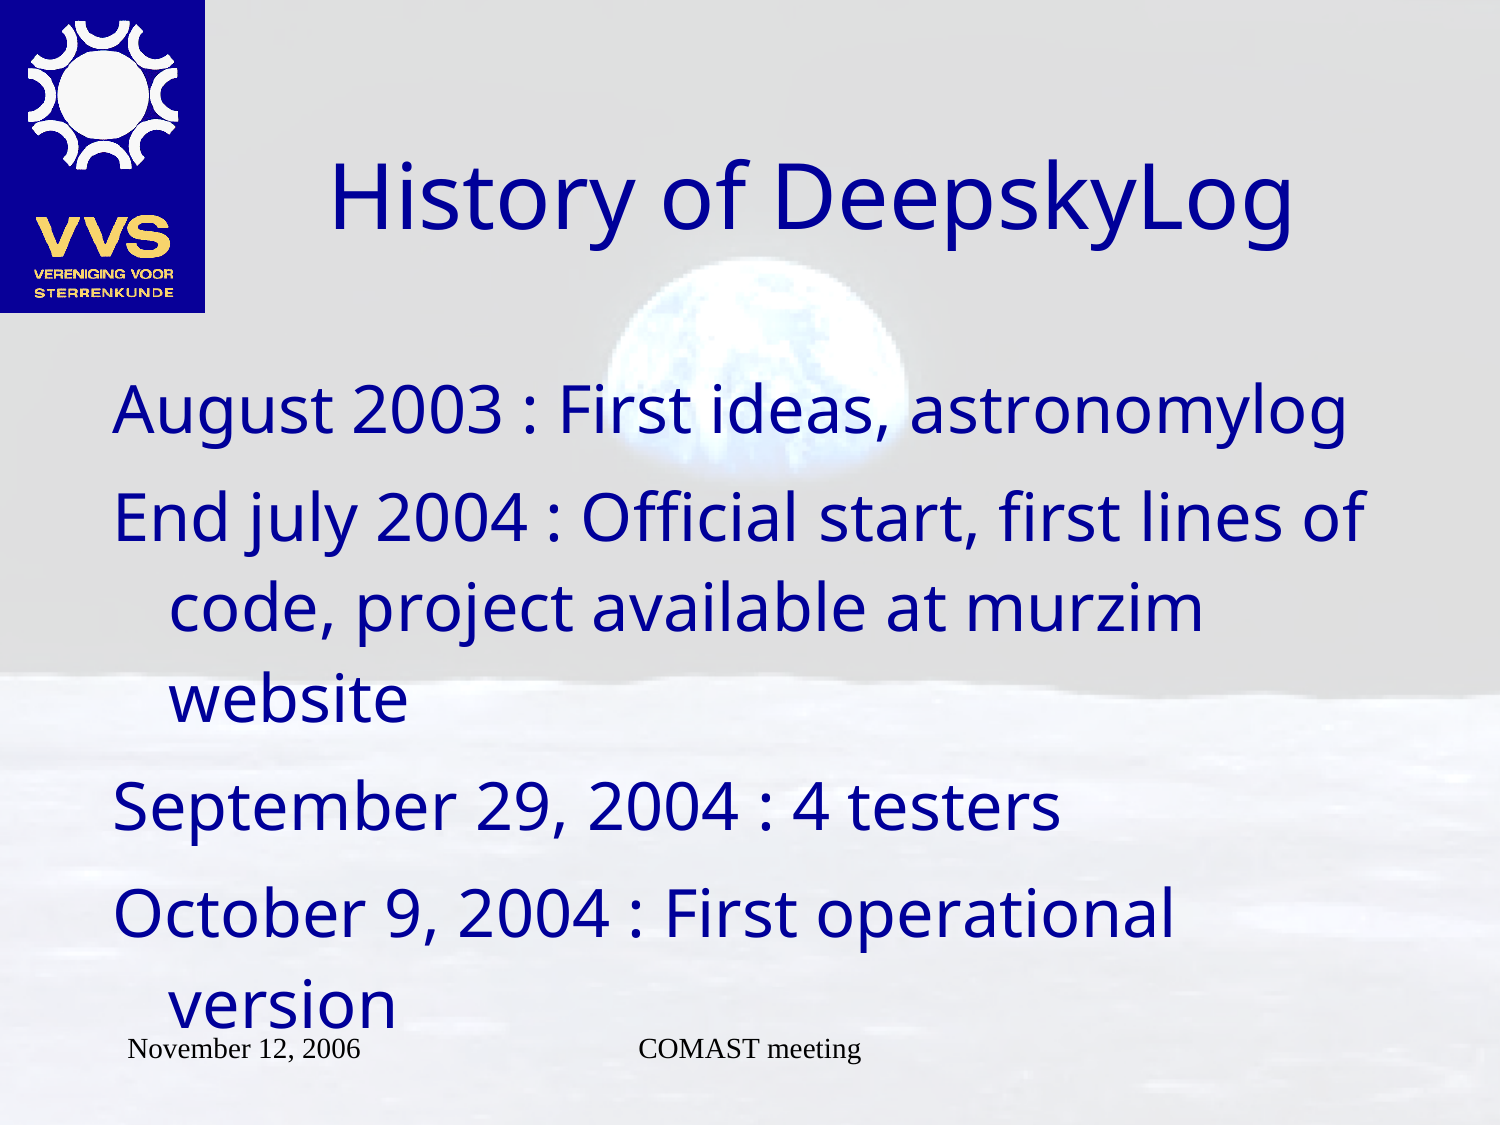

# History of DeepskyLog
August 2003 : First ideas, astronomylog
End july 2004 : Official start, first lines of code, project available at murzim website
September 29, 2004 : 4 testers
October 9, 2004 : First operational version
November 12, 2006
COMAST meeting